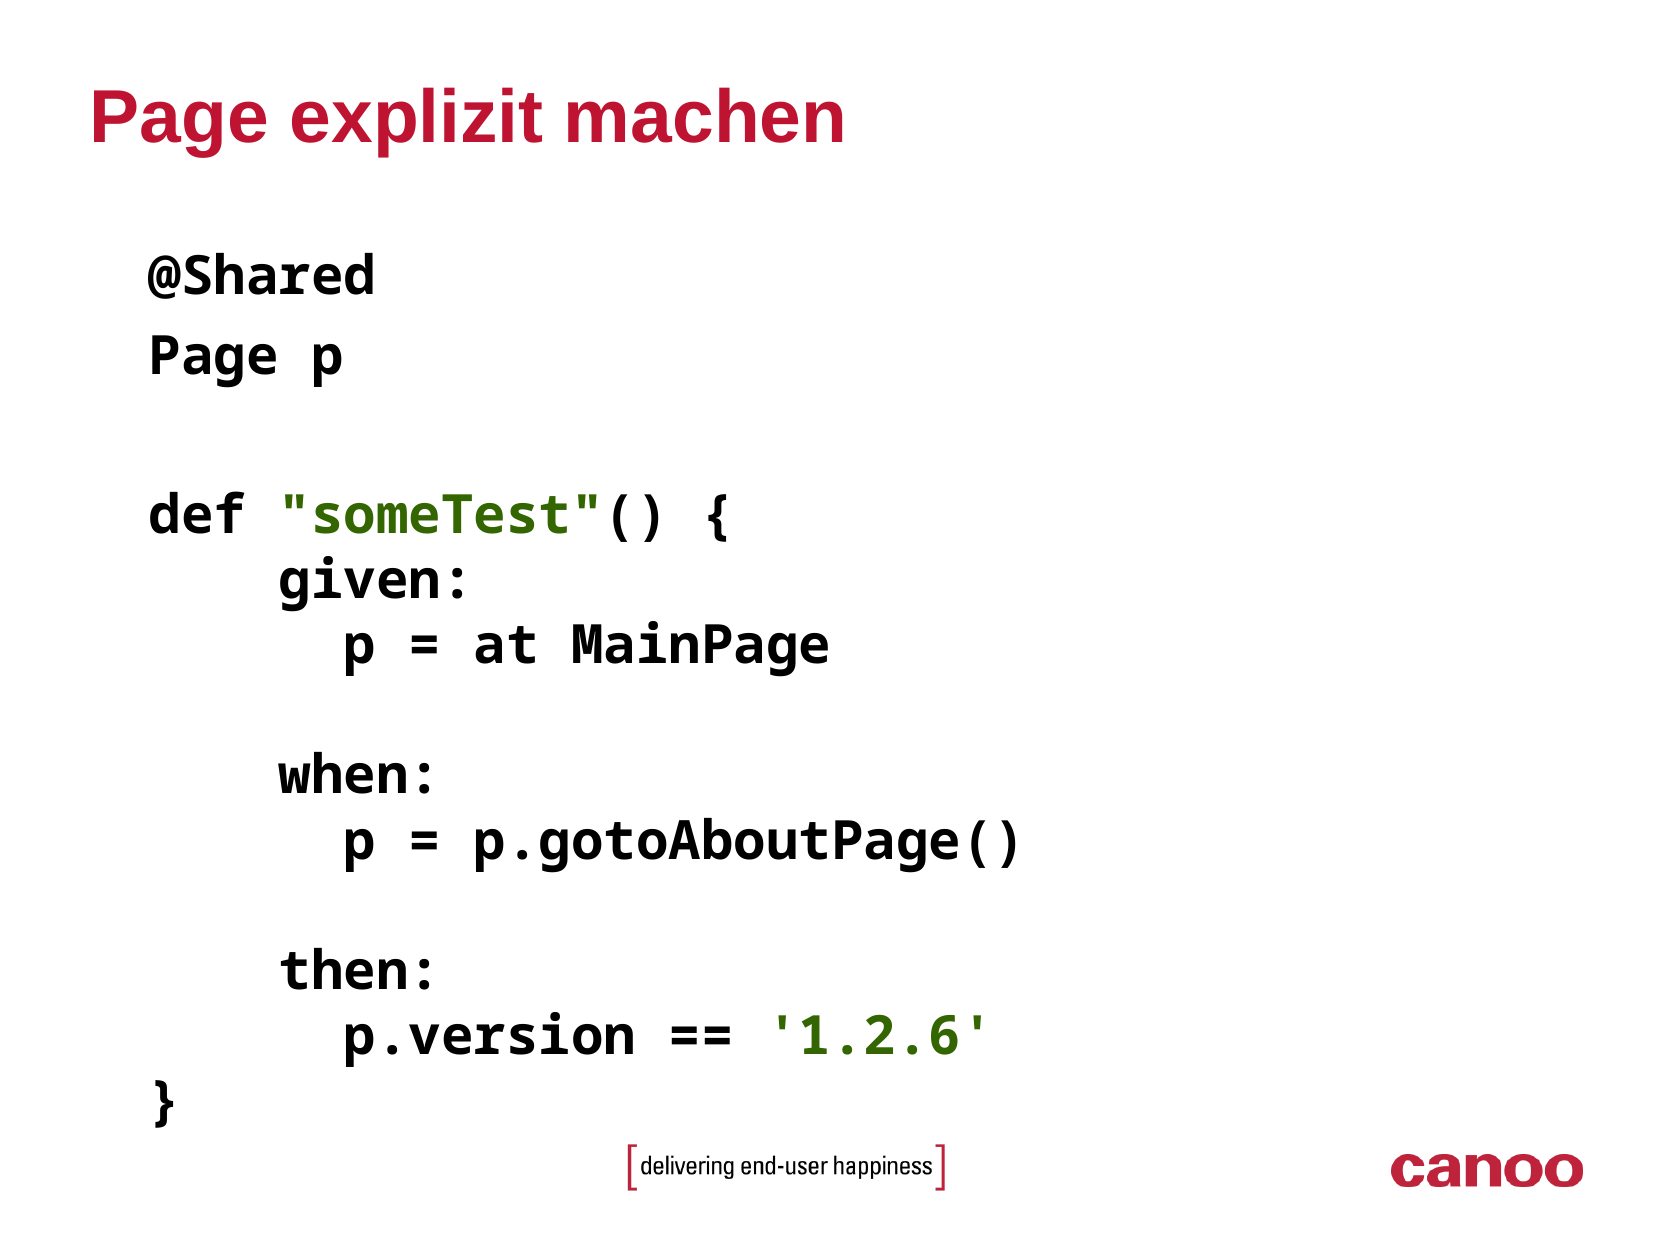

# Page explizit machen
@Shared
Page p
def "someTest"() {
 given:
 p = at MainPage
 when:
 p = p.gotoAboutPage()
 then:
 p.version == '1.2.6'
}